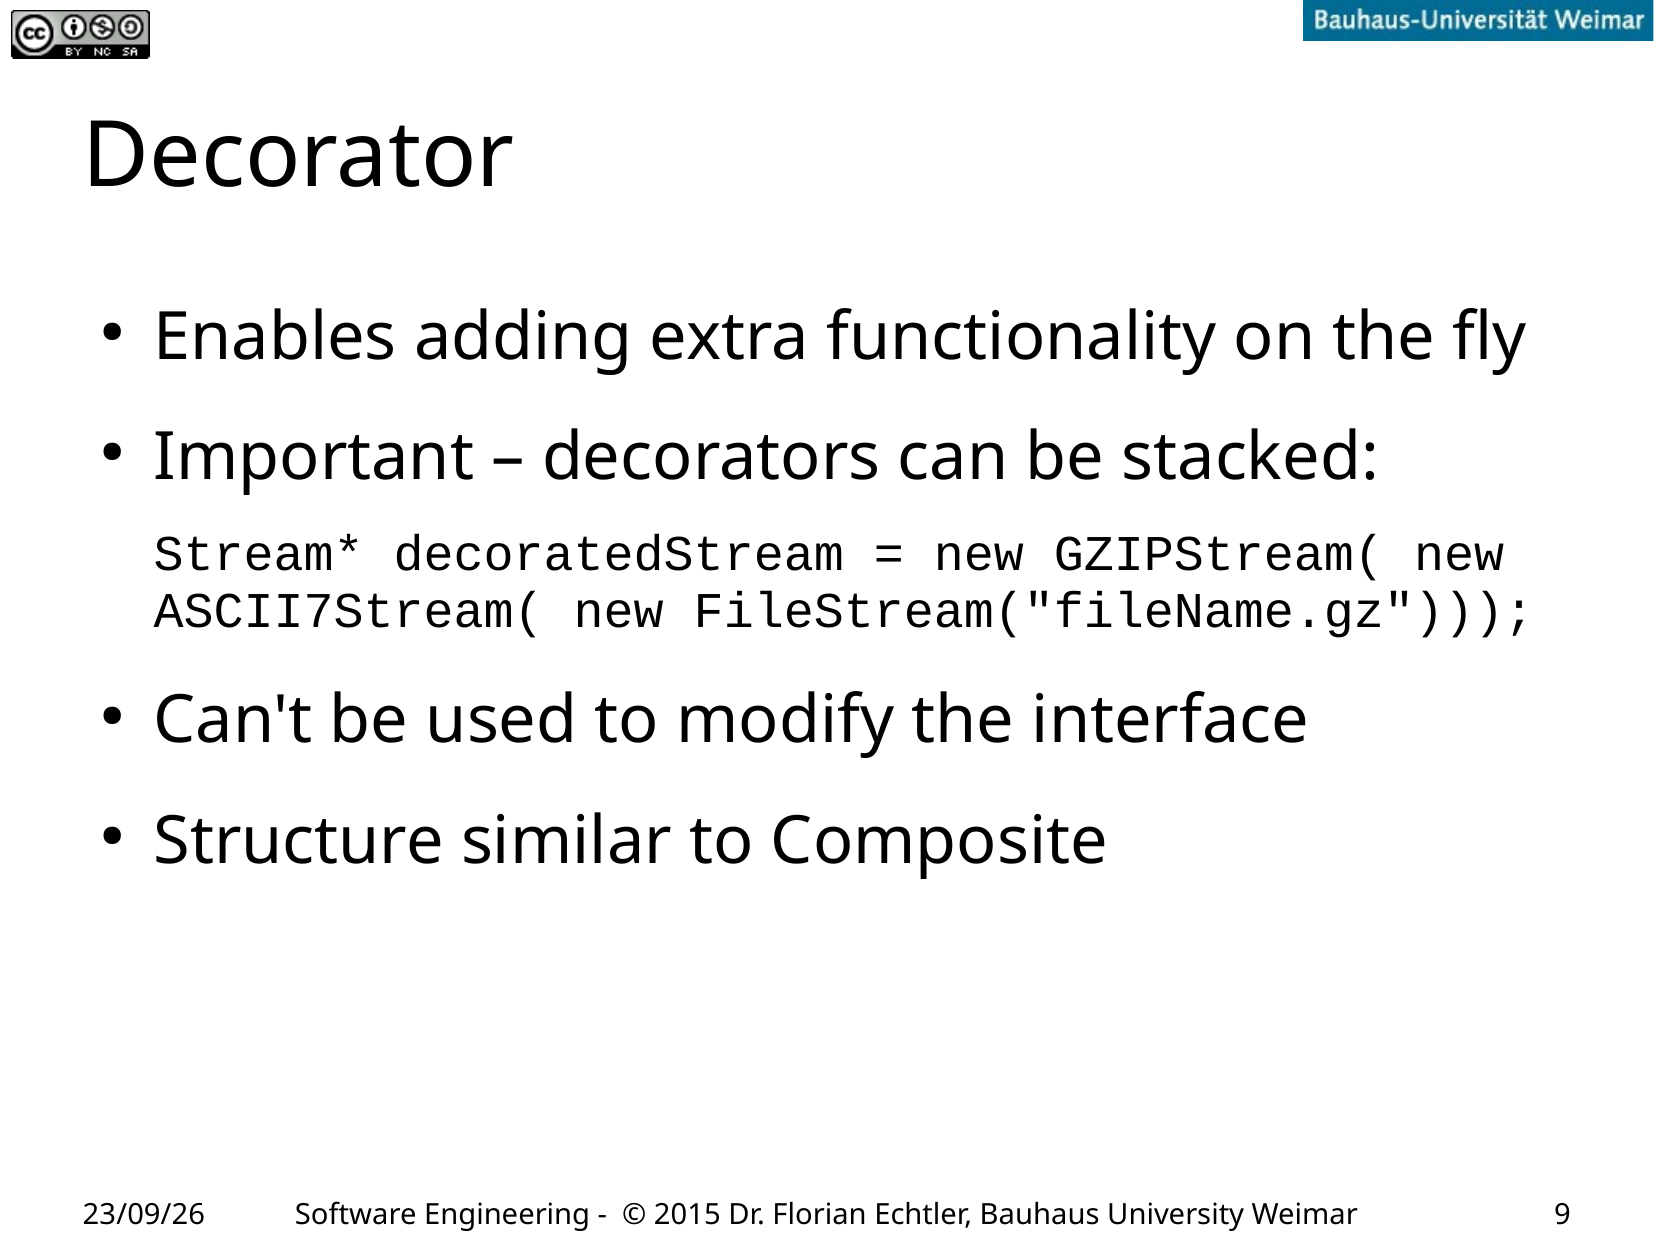

# Decorator
Enables adding extra functionality on the fly
Important – decorators can be stacked:
Stream* decoratedStream = new GZIPStream( new ASCII7Stream( new FileStream("fileName.gz")));
Can't be used to modify the interface
Structure similar to Composite
Software Engineering - © 2015 Dr. Florian Echtler, Bauhaus University Weimar
9